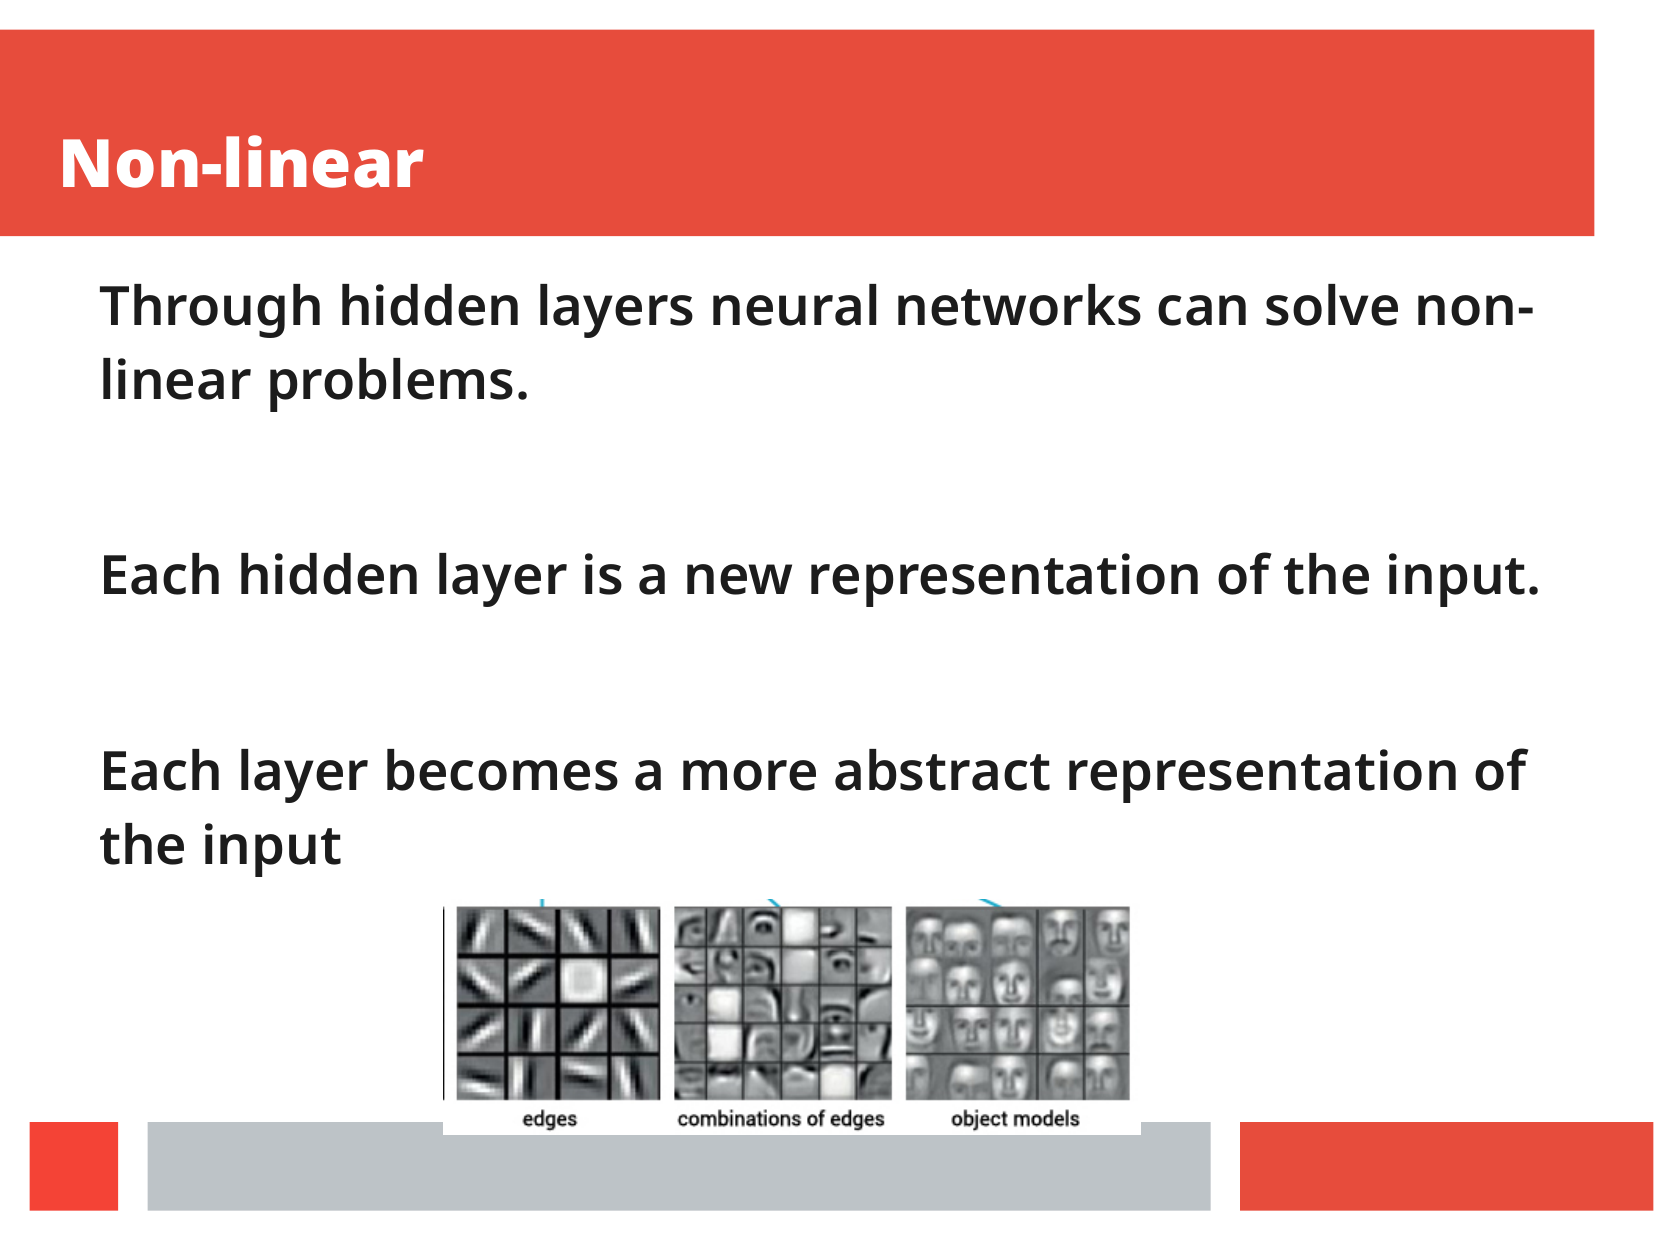

# Non-linear
Through hidden layers neural networks can solve non-linear problems.
Each hidden layer is a new representation of the input.
Each layer becomes a more abstract representation of the input